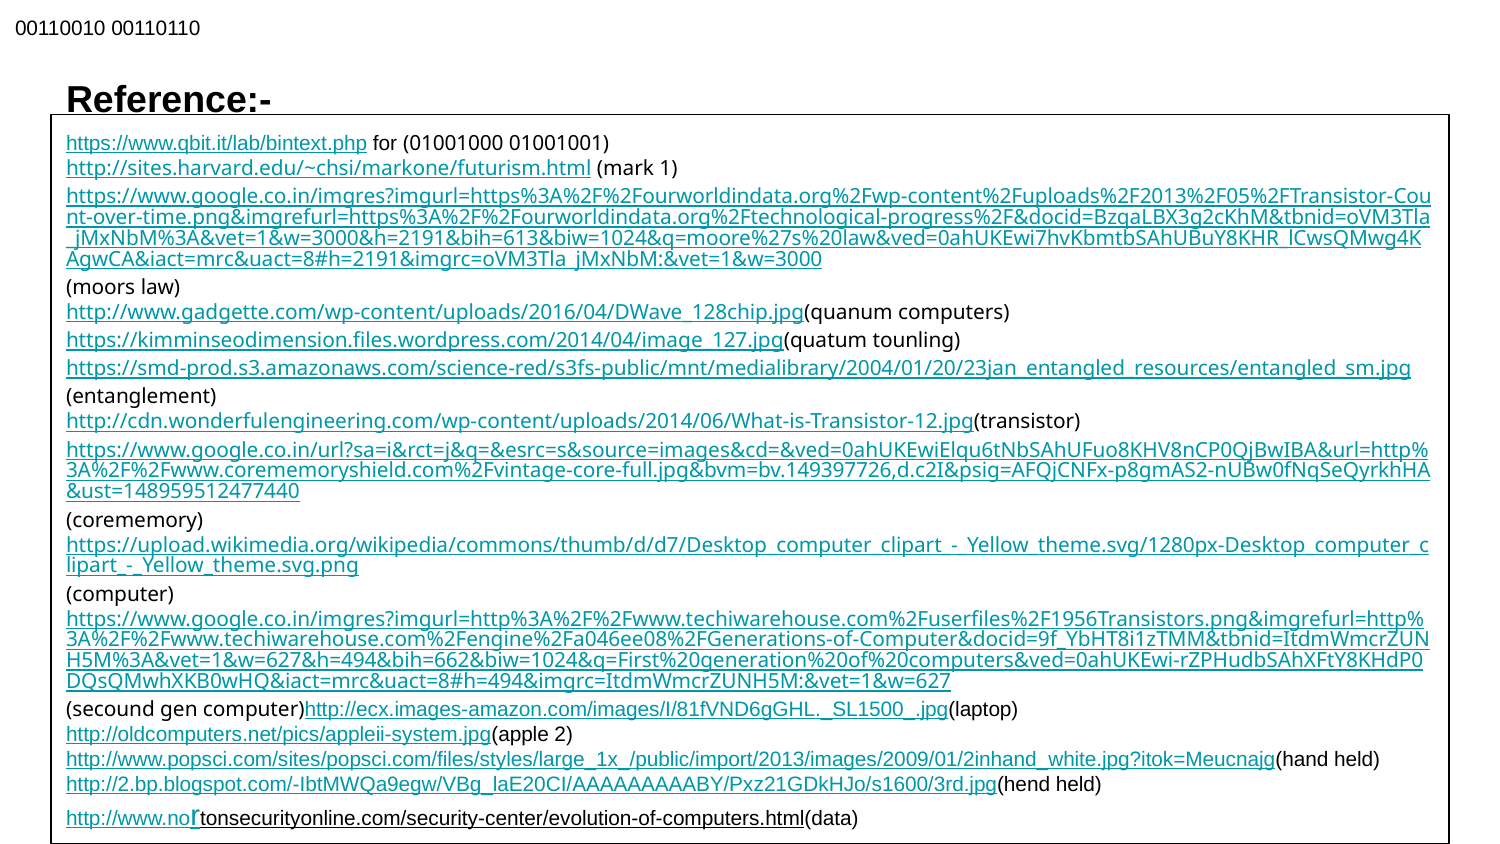

00110010 00110110
Reference:-
# https://www.qbit.it/lab/bintext.php for (01001000 01001001) http://sites.harvard.edu/~chsi/markone/futurism.html (mark 1) https://www.google.co.in/imgres?imgurl=https%3A%2F%2Fourworldindata.org%2Fwp-content%2Fuploads%2F2013%2F05%2FTransistor-Count-over-time.png&imgrefurl=https%3A%2F%2Fourworldindata.org%2Ftechnological-progress%2F&docid=BzqaLBX3g2cKhM&tbnid=oVM3Tla_jMxNbM%3A&vet=1&w=3000&h=2191&bih=613&biw=1024&q=moore%27s%20law&ved=0ahUKEwi7hvKbmtbSAhUBuY8KHR_lCwsQMwg4KAgwCA&iact=mrc&uact=8#h=2191&imgrc=oVM3Tla_jMxNbM:&vet=1&w=3000(moors law) http://www.gadgette.com/wp-content/uploads/2016/04/DWave_128chip.jpg(quanum computers) https://kimminseodimension.files.wordpress.com/2014/04/image_127.jpg(quatum tounling) https://smd-prod.s3.amazonaws.com/science-red/s3fs-public/mnt/medialibrary/2004/01/20/23jan_entangled_resources/entangled_sm.jpg(entanglement) http://cdn.wonderfulengineering.com/wp-content/uploads/2014/06/What-is-Transistor-12.jpg(transistor) https://www.google.co.in/url?sa=i&rct=j&q=&esrc=s&source=images&cd=&ved=0ahUKEwiElqu6tNbSAhUFuo8KHV8nCP0QjBwIBA&url=http%3A%2F%2Fwww.corememoryshield.com%2Fvintage-core-full.jpg&bvm=bv.149397726,d.c2I&psig=AFQjCNFx-p8gmAS2-nUBw0fNqSeQyrkhHA&ust=148959512477440(corememory) https://upload.wikimedia.org/wikipedia/commons/thumb/d/d7/Desktop_computer_clipart_-_Yellow_theme.svg/1280px-Desktop_computer_clipart_-_Yellow_theme.svg.png(computer) https://www.google.co.in/imgres?imgurl=http%3A%2F%2Fwww.techiwarehouse.com%2Fuserfiles%2F1956Transistors.png&imgrefurl=http%3A%2F%2Fwww.techiwarehouse.com%2Fengine%2Fa046ee08%2FGenerations-of-Computer&docid=9f_YbHT8i1zTMM&tbnid=ItdmWmcrZUNH5M%3A&vet=1&w=627&h=494&bih=662&biw=1024&q=First%20generation%20of%20computers&ved=0ahUKEwi-rZPHudbSAhXFtY8KHdP0DQsQMwhXKB0wHQ&iact=mrc&uact=8#h=494&imgrc=ItdmWmcrZUNH5M:&vet=1&w=627(secound gen computer)http://ecx.images-amazon.com/images/I/81fVND6gGHL._SL1500_.jpg(laptop) http://oldcomputers.net/pics/appleii-system.jpg(apple 2) http://www.popsci.com/sites/popsci.com/files/styles/large_1x_/public/import/2013/images/2009/01/2inhand_white.jpg?itok=Meucnajg(hand held) http://2.bp.blogspot.com/-IbtMWQa9egw/VBg_laE20CI/AAAAAAAAABY/Pxz21GDkHJo/s1600/3rd.jpg(hend held) http://www.nortonsecurityonline.com/security-center/evolution-of-computers.html(data)